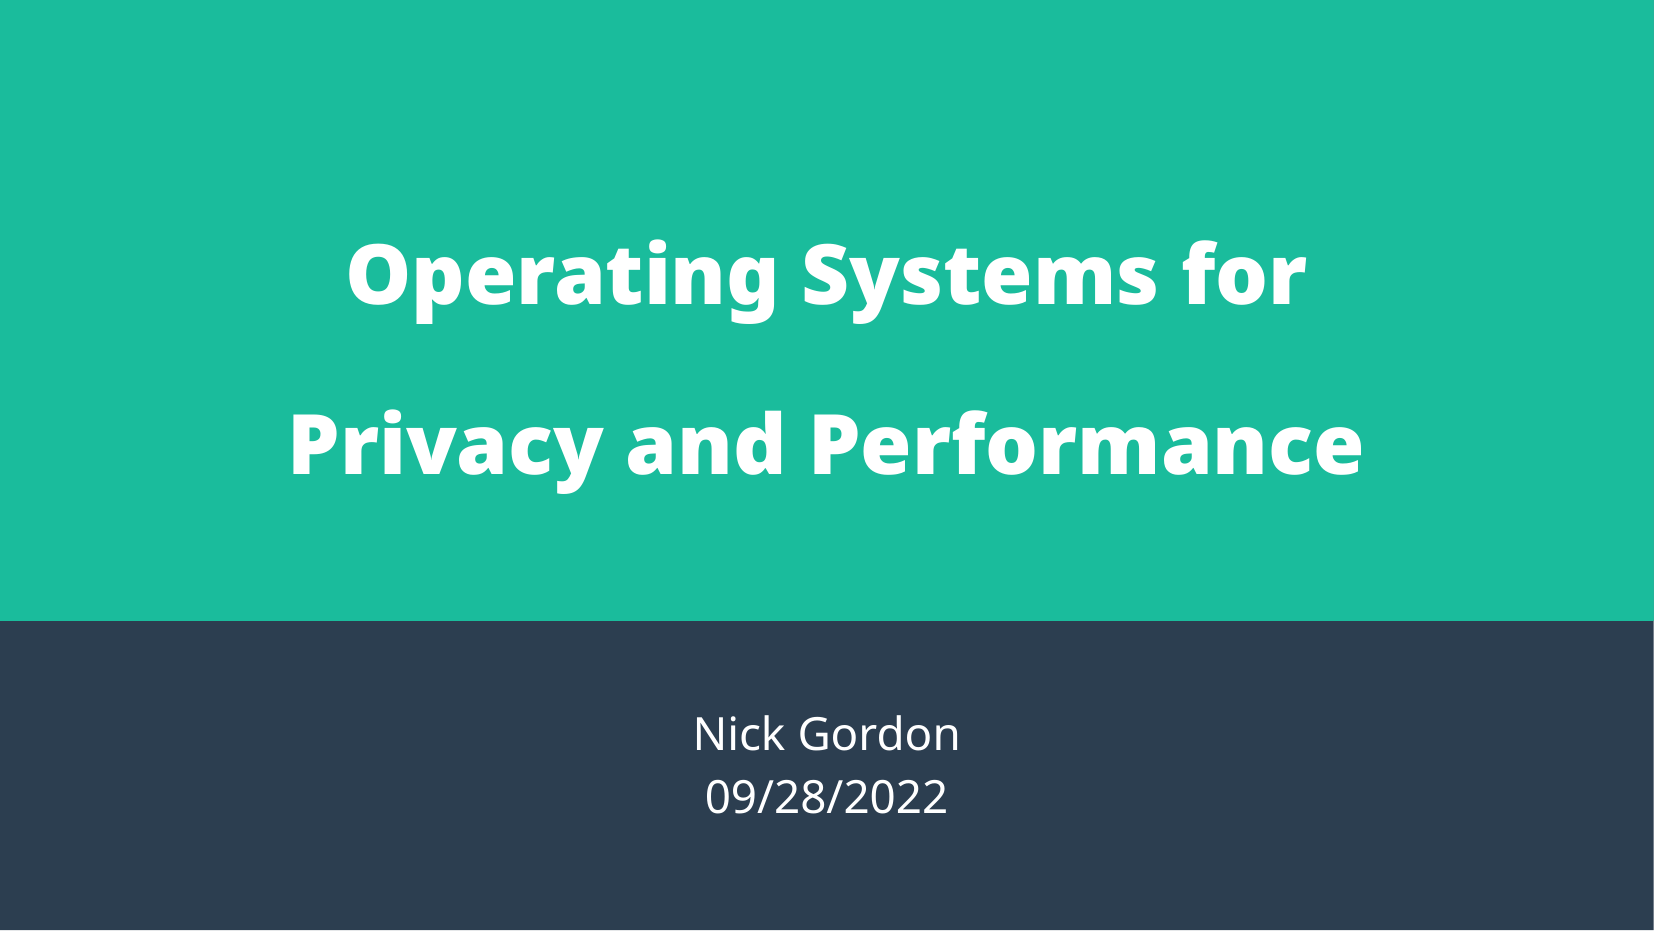

# Operating Systems for Privacy and Performance
Nick Gordon
09/28/2022